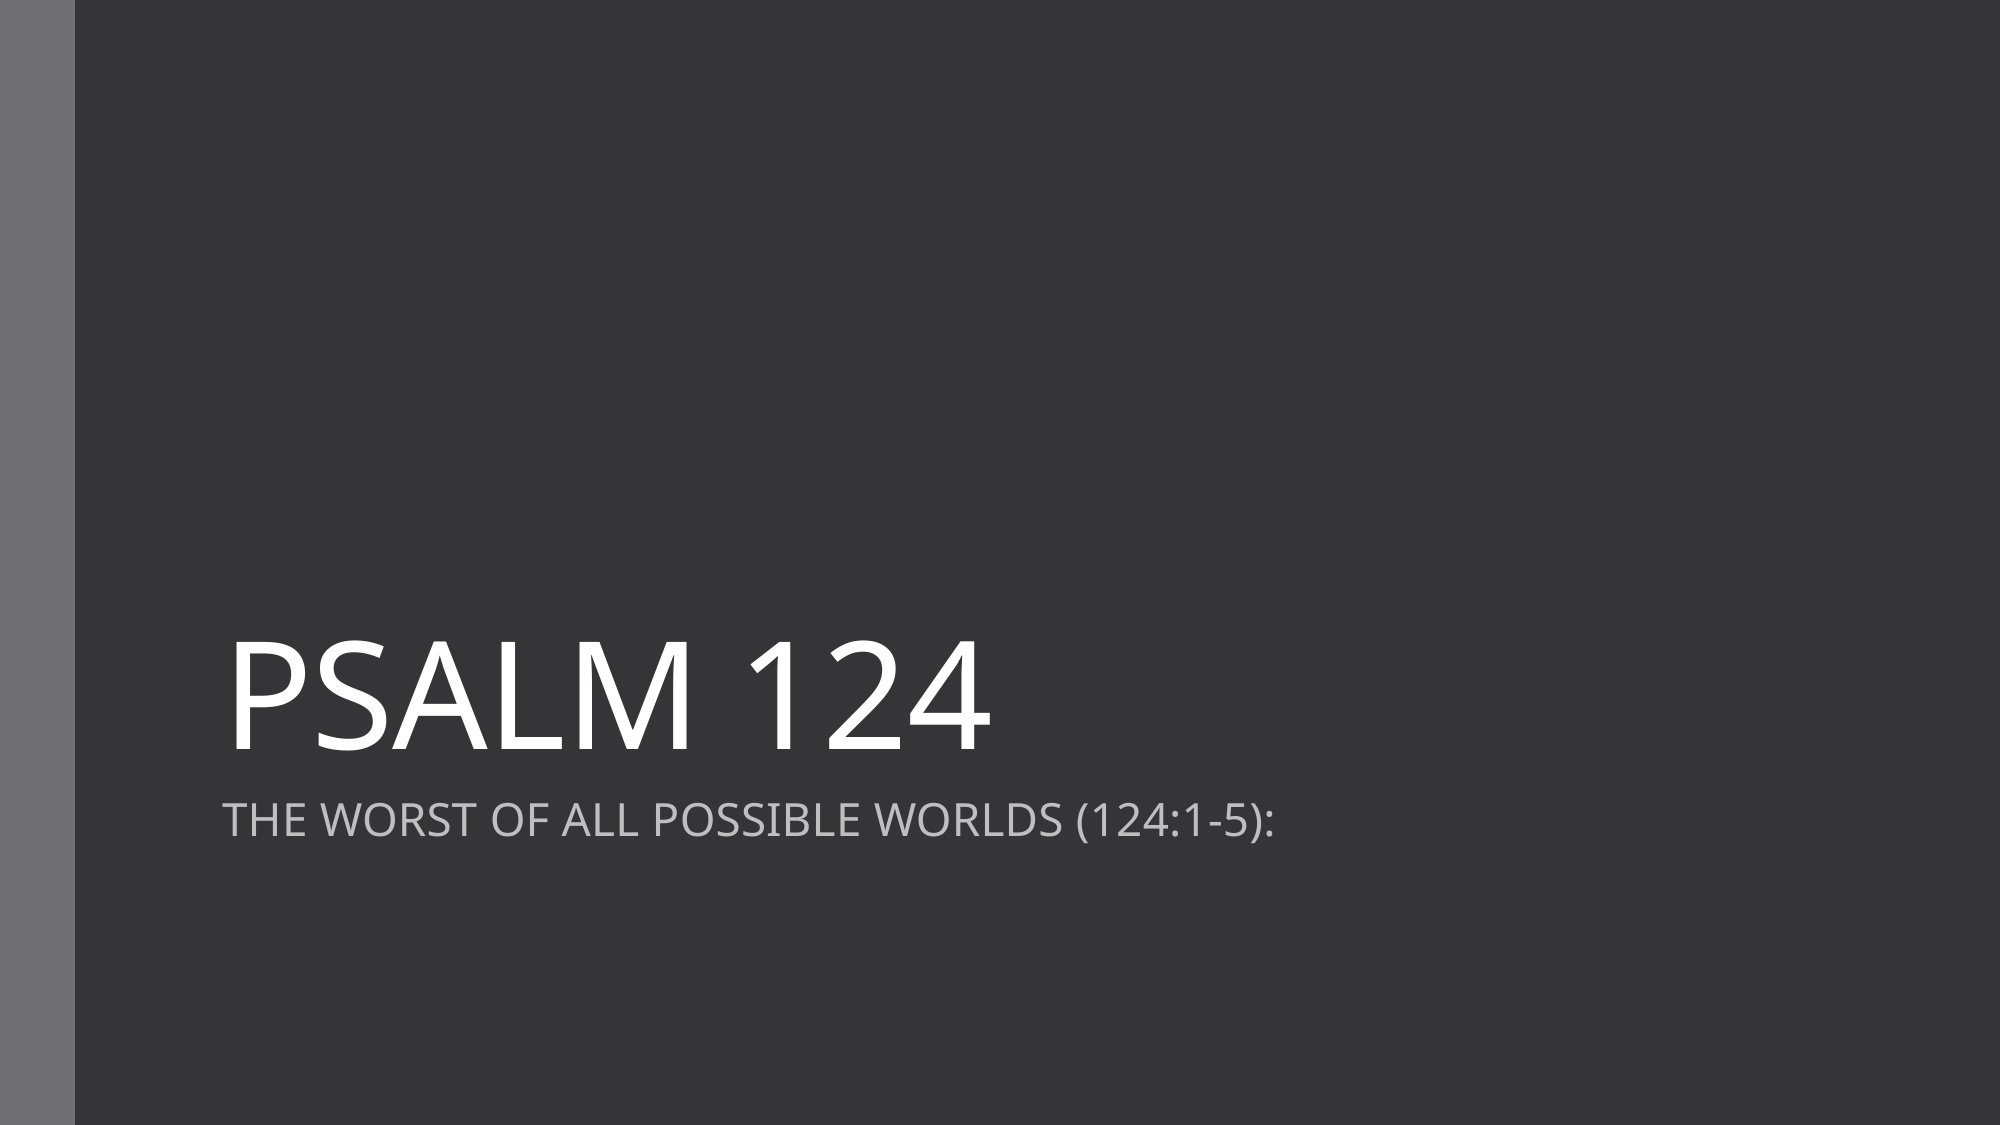

# PSALM 124
THE WORST OF ALL POSSIBLE WORLDS (124:1-5):